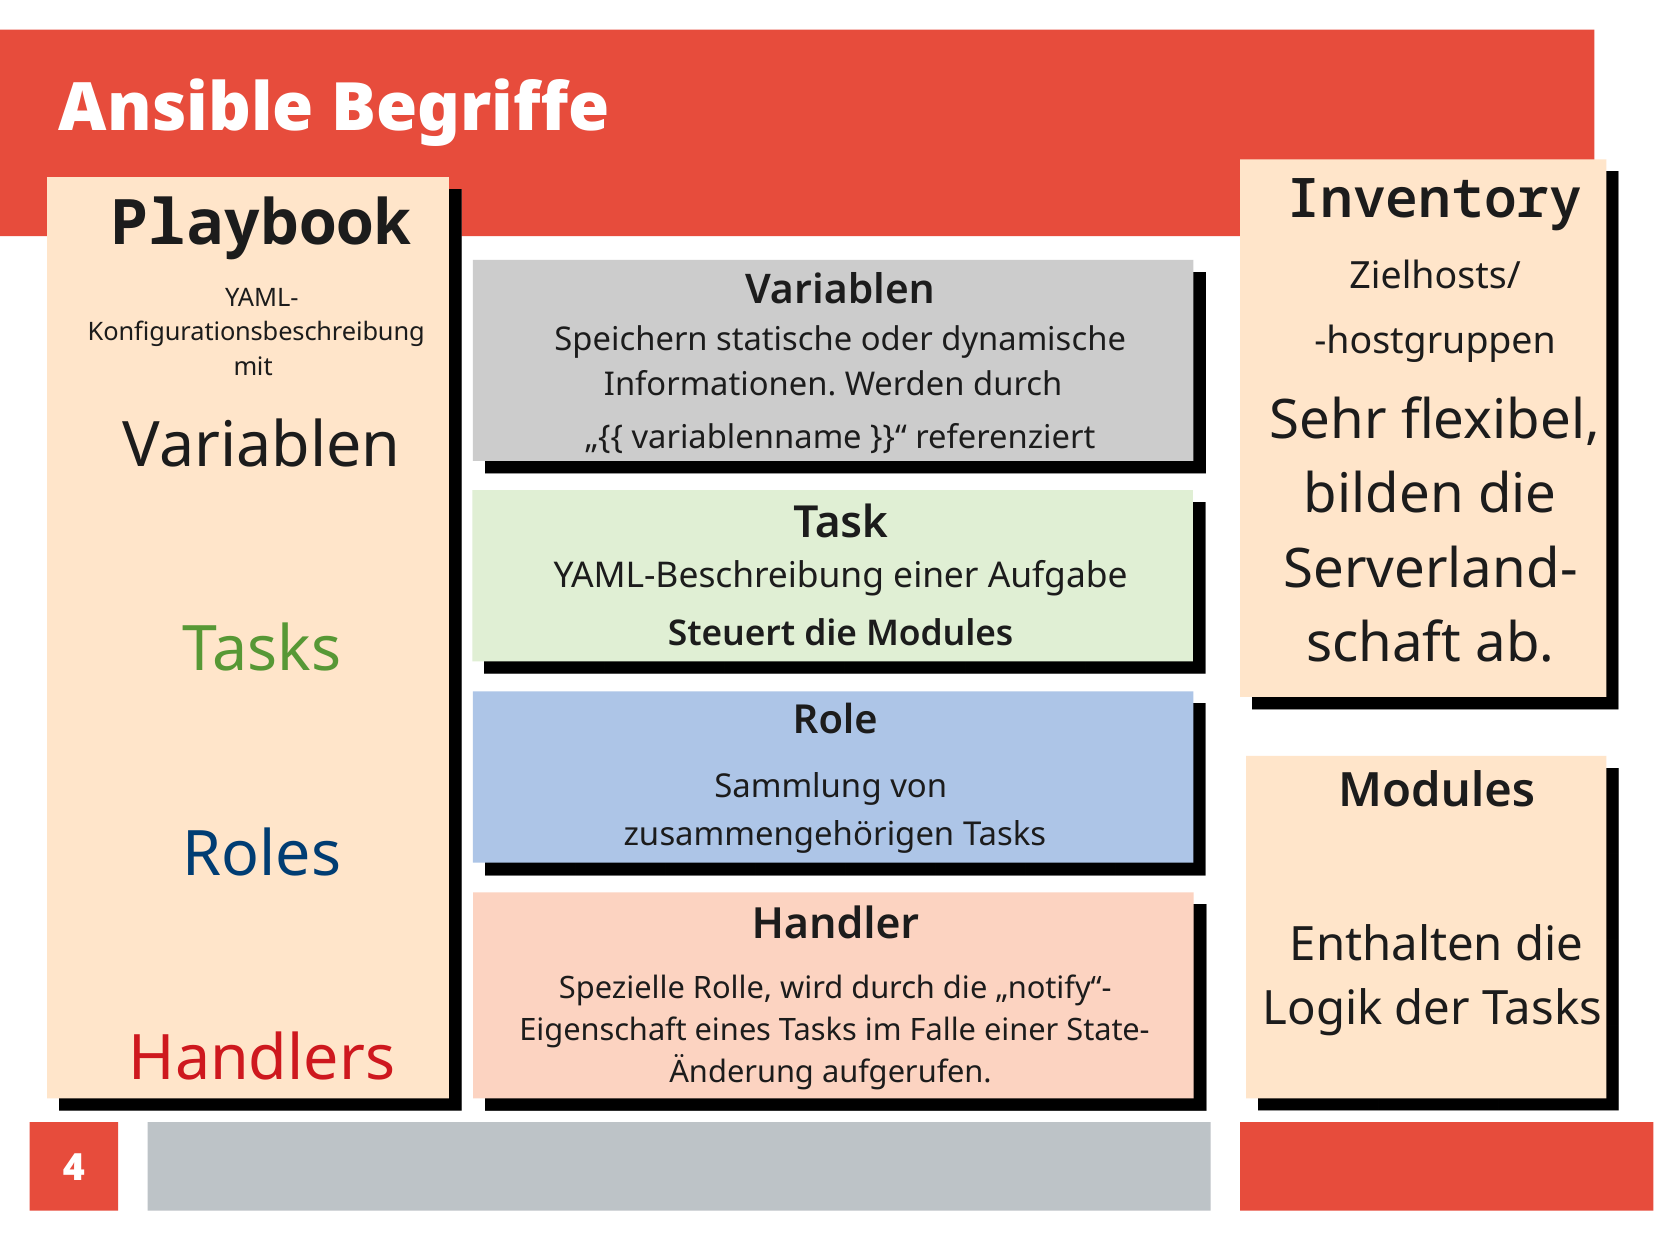

# Ansible Begriffe
Inventory
Zielhosts/
-hostgruppen
Sehr flexibel, bilden die Serverland-schaft ab.
Playbook
YAML-Konfigurationsbeschreibung mit
Variablen
Tasks
Roles
Handlers
Variablen
Speichern statische oder dynamische Informationen. Werden durch
„{{ variablenname }}“ referenziert
Task
YAML-Beschreibung einer Aufgabe
Steuert die Modules
Role
Sammlung von
zusammengehörigen Tasks
Modules
Enthalten die Logik der Tasks
Handler
Spezielle Rolle, wird durch die „notify“-Eigenschaft eines Tasks im Falle einer State-Änderung aufgerufen.
4